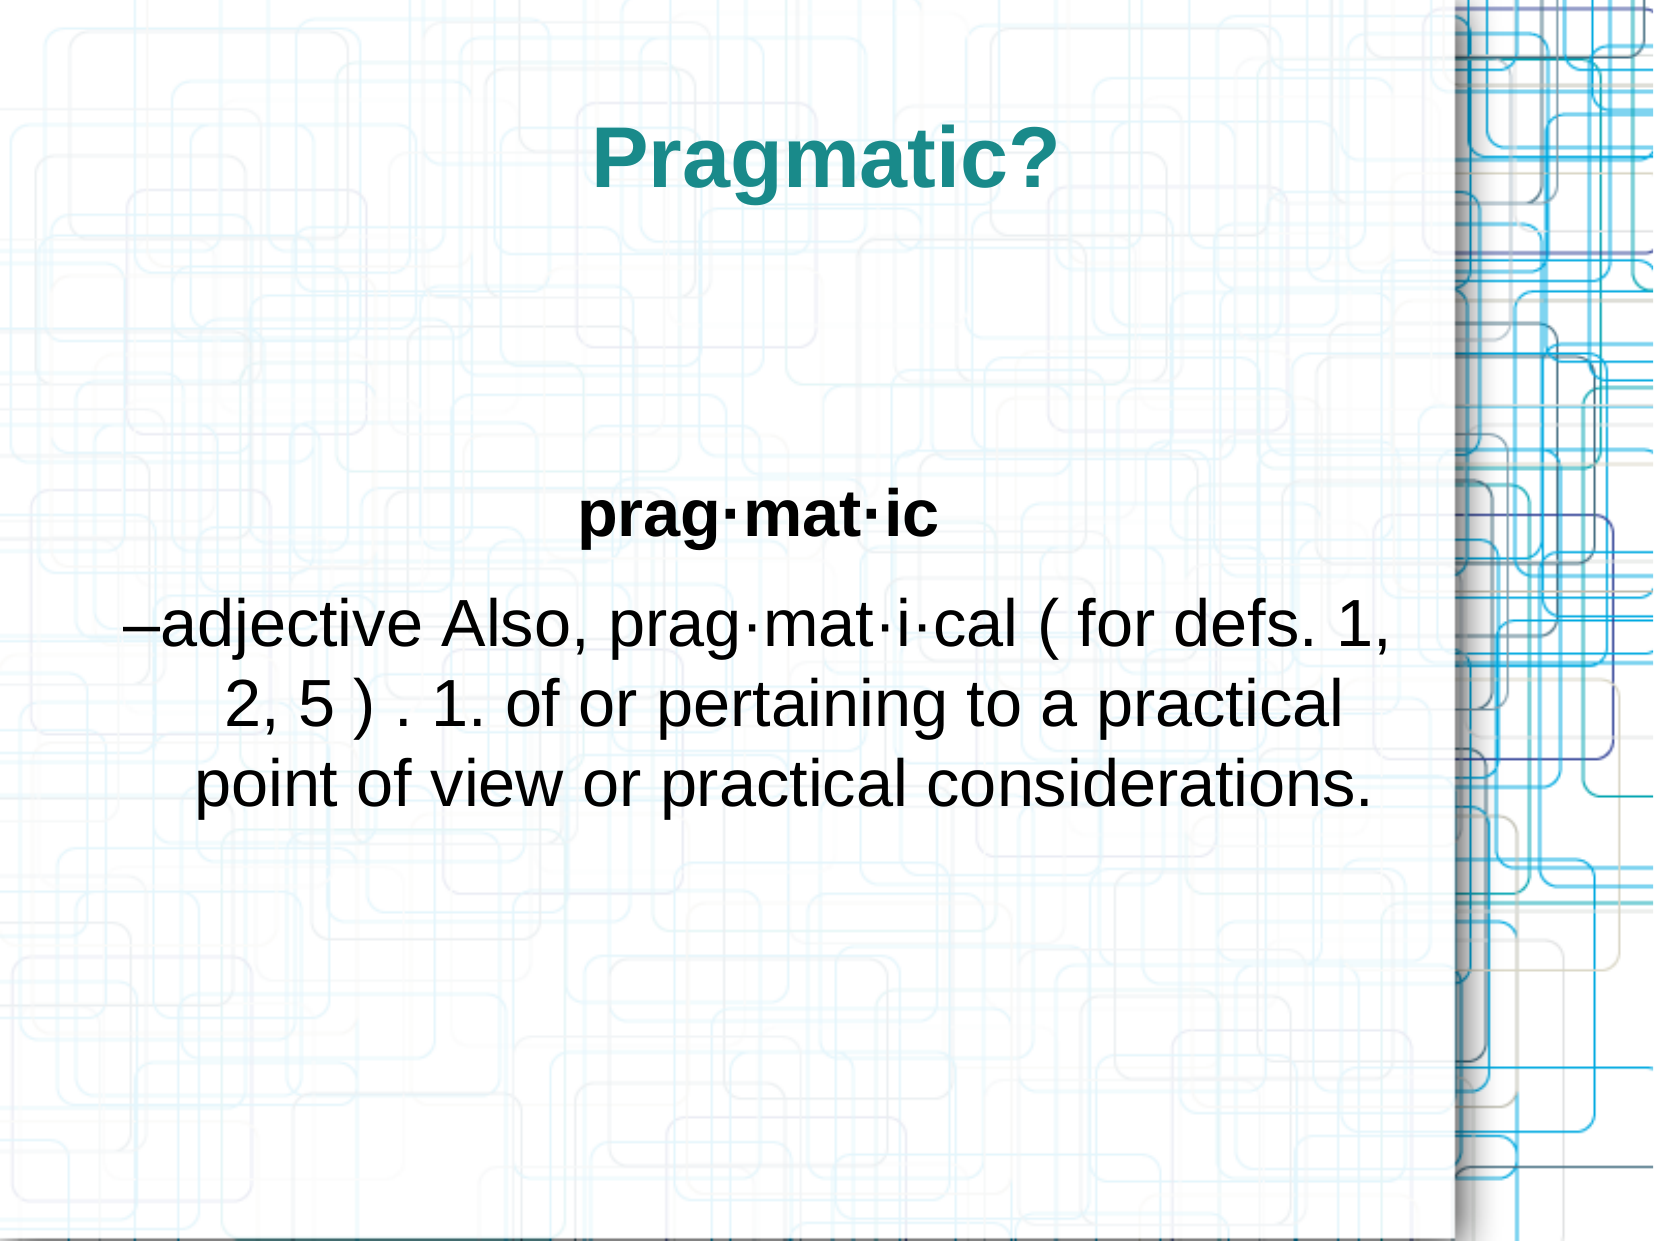

# Pragmatic?
prag·mat·ic
–adjective Also, prag·mat·i·cal ( for defs. 1, 2, 5 ) . 1. of or pertaining to a practical point of view or practical considerations.